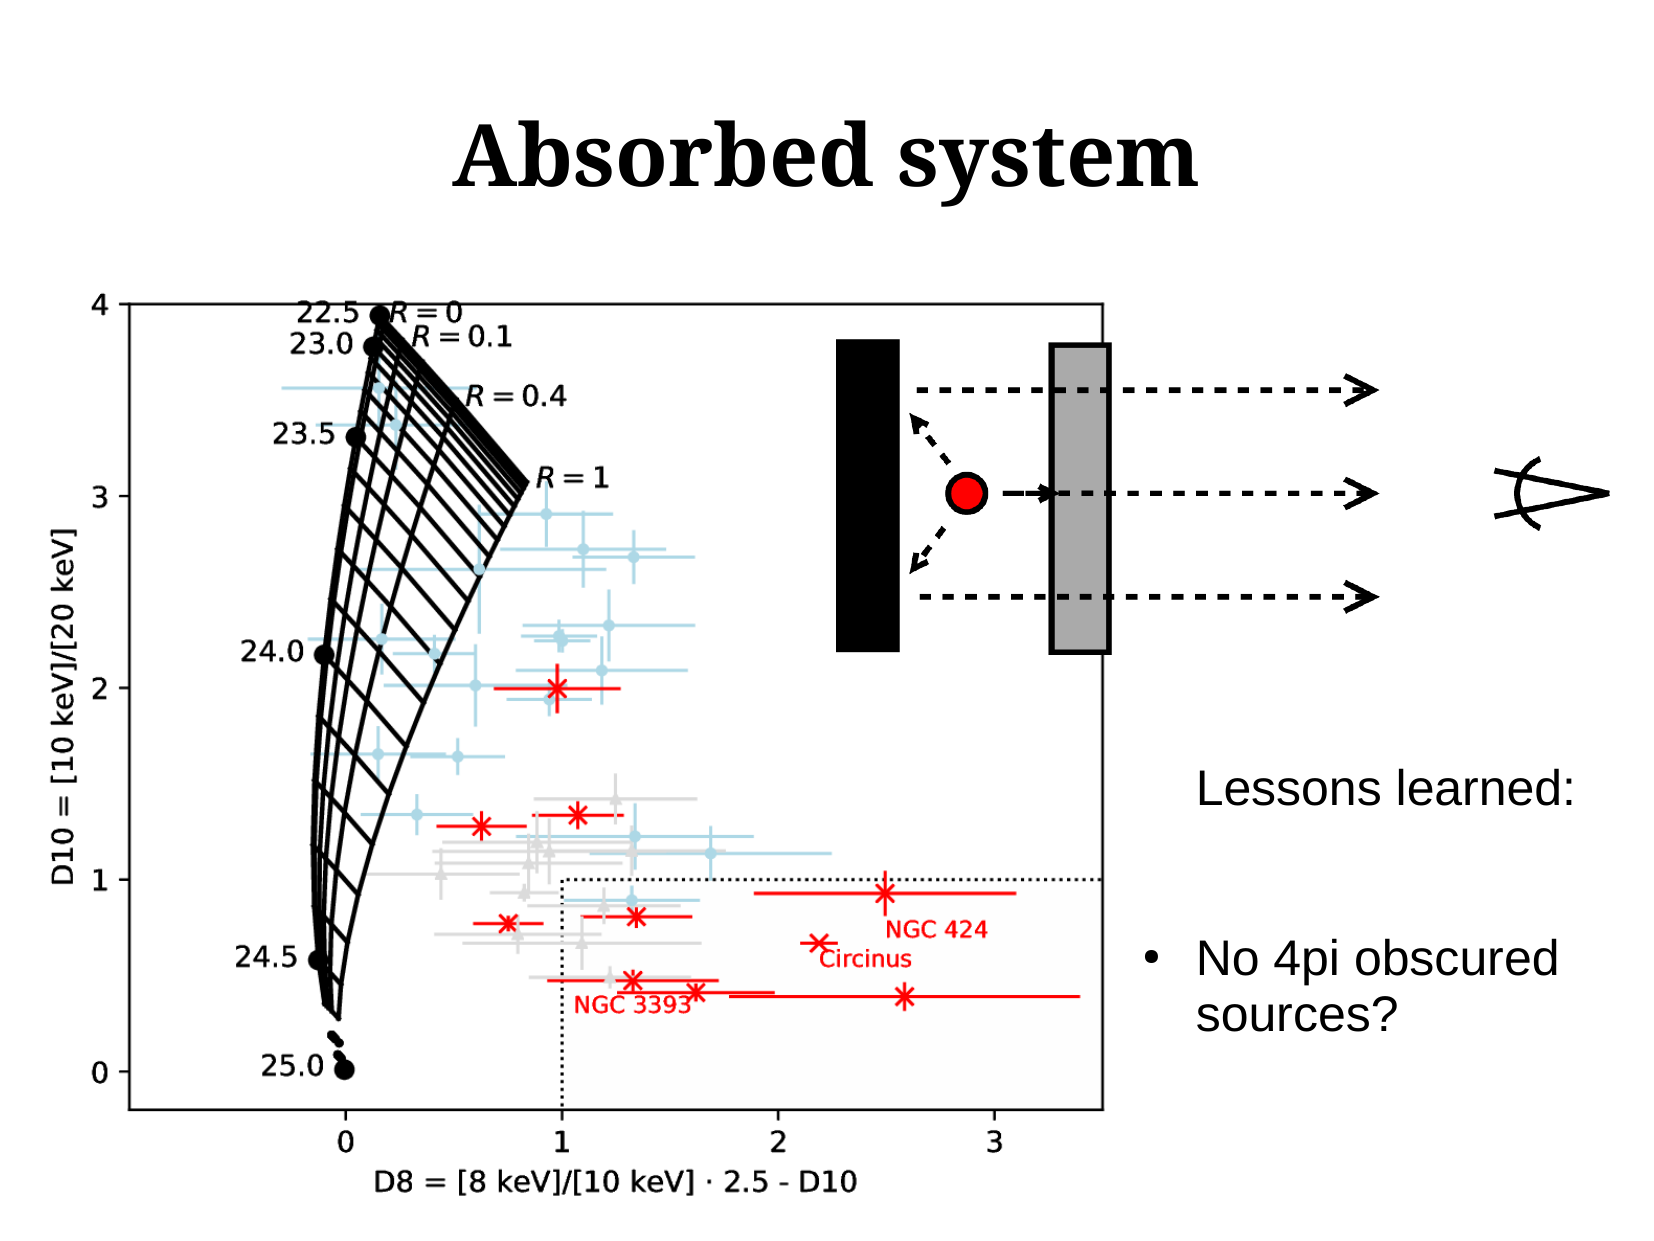

# Absorbed system
Lessons learned:
No 4pi obscured sources?